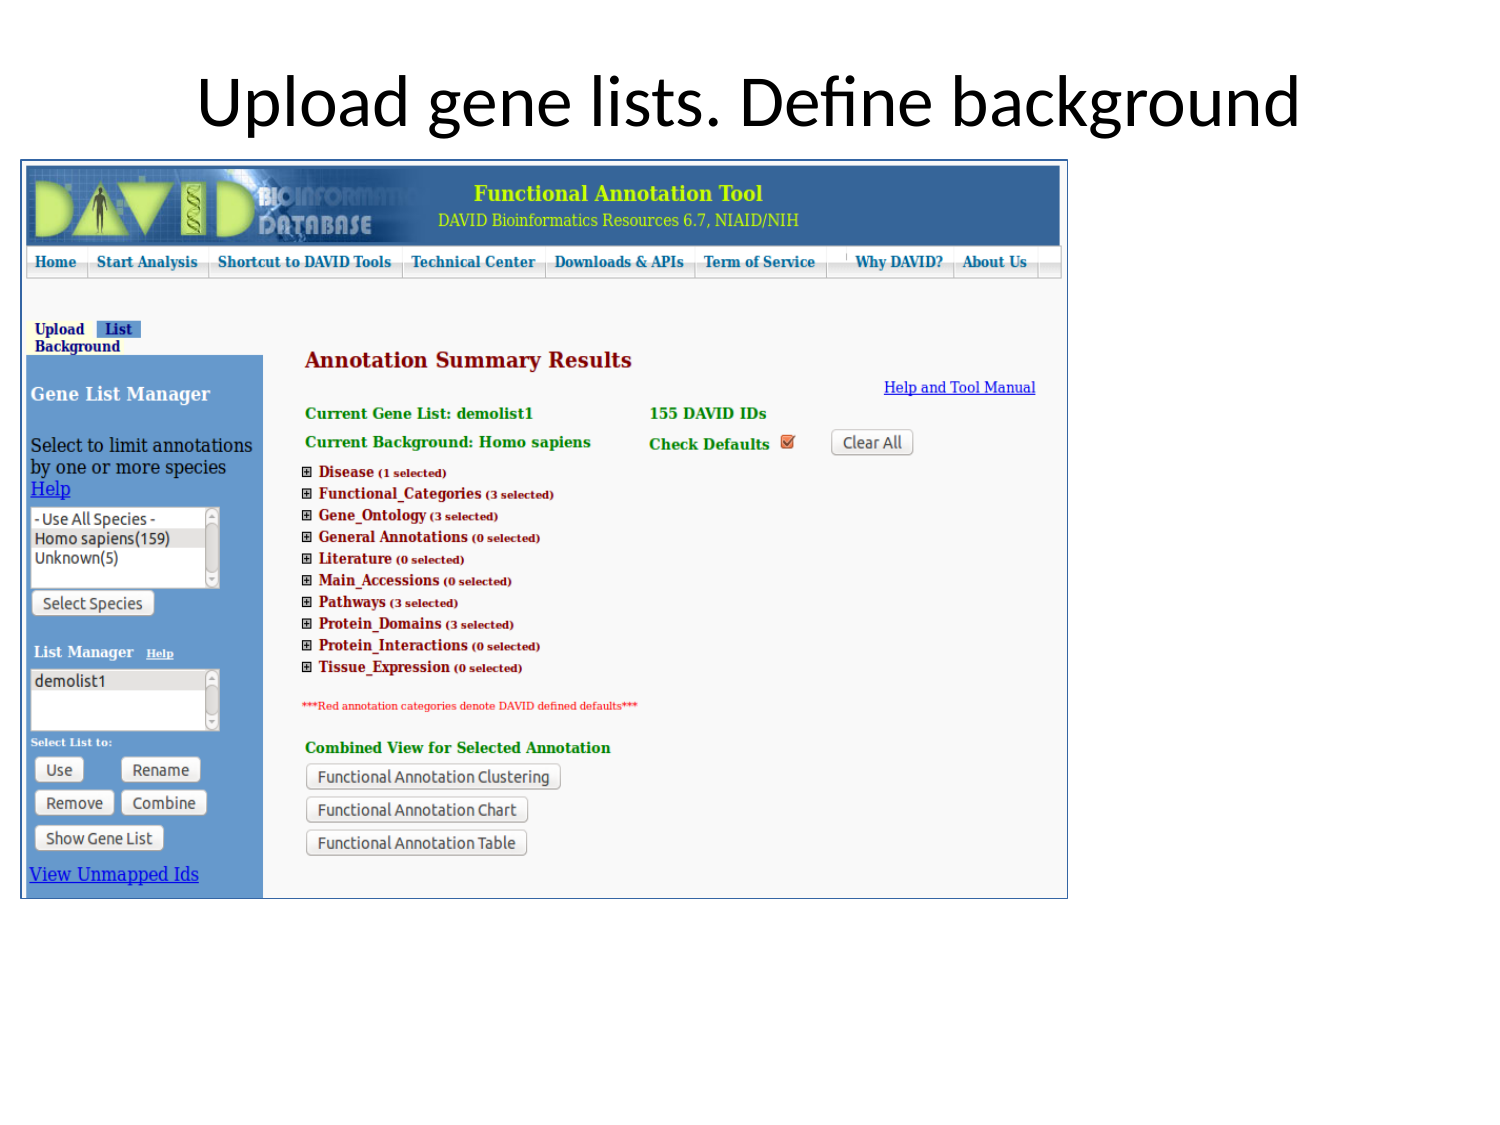

# Upload gene lists. Define background
6. Example tool: DAVID